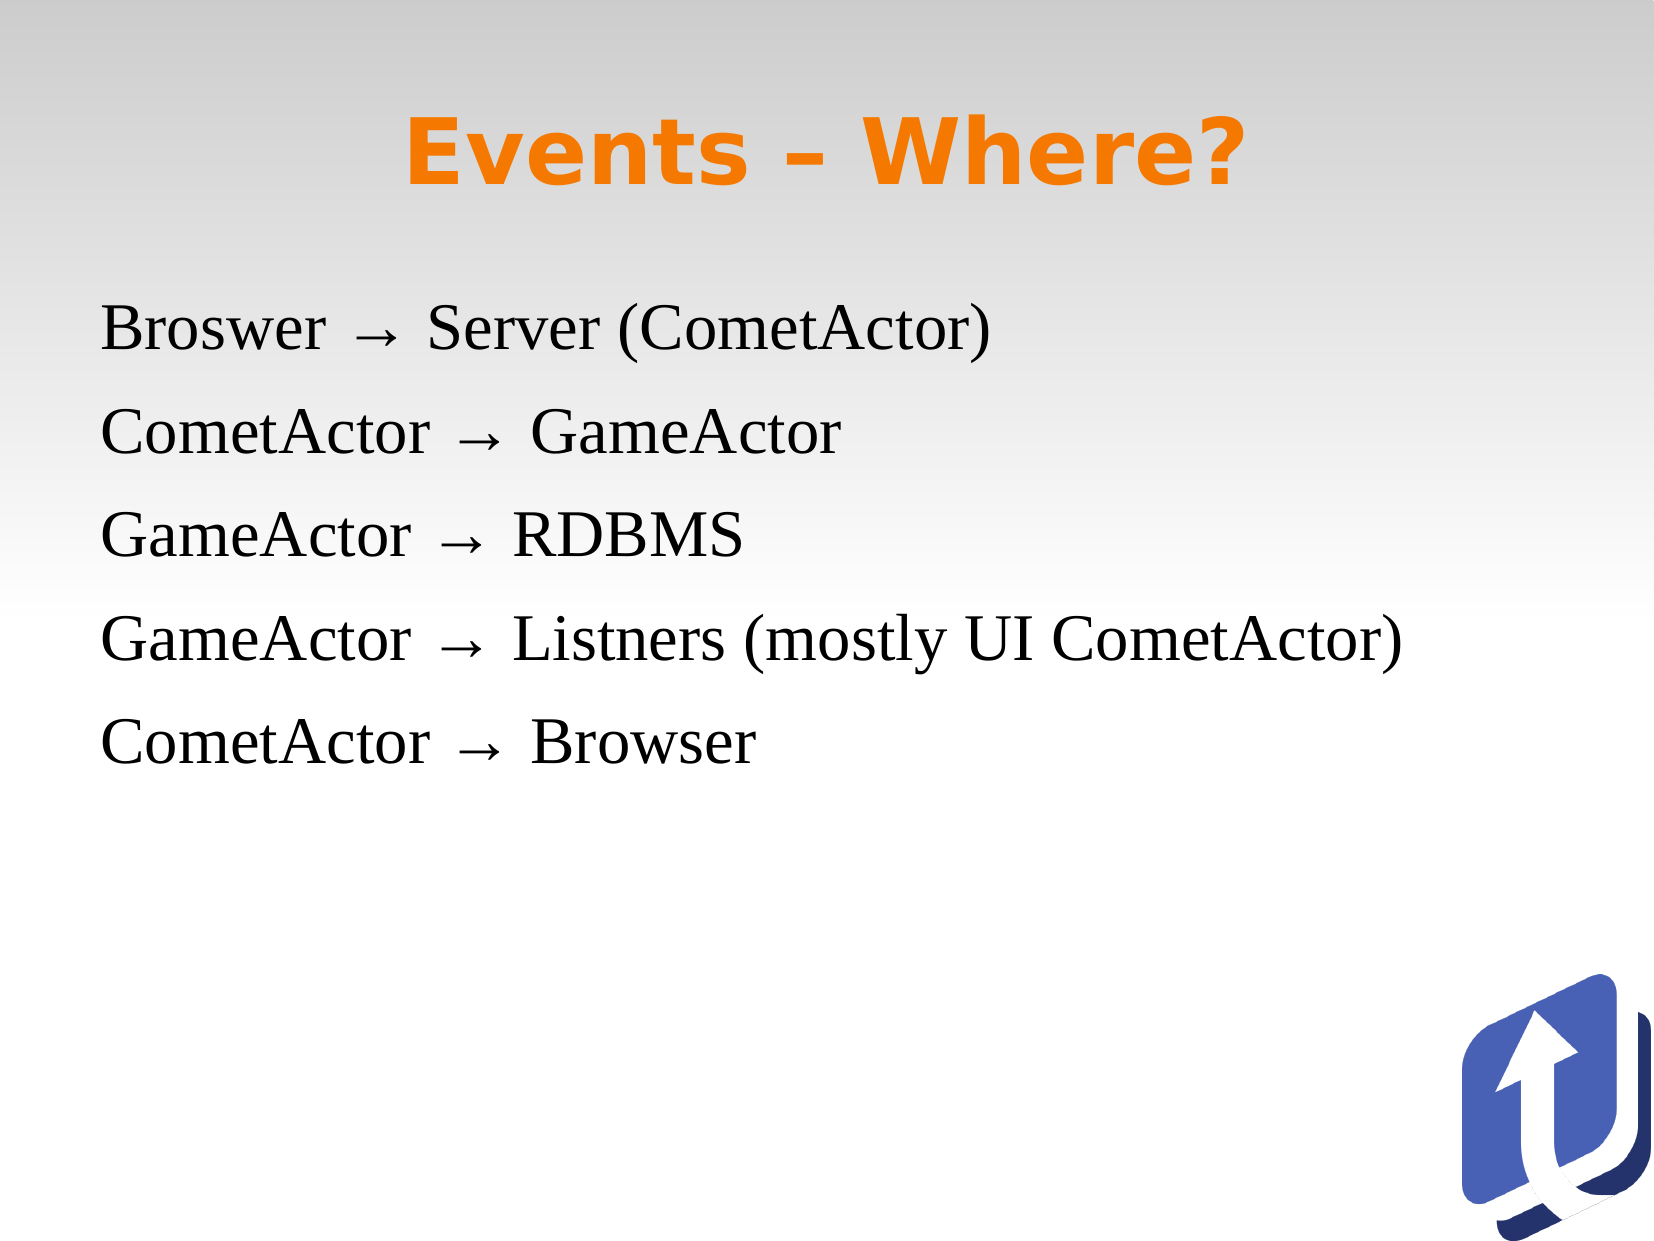

# Events – Where?
Broswer → Server (CometActor)
CometActor → GameActor
GameActor → RDBMS
GameActor → Listners (mostly UI CometActor)
CometActor → Browser